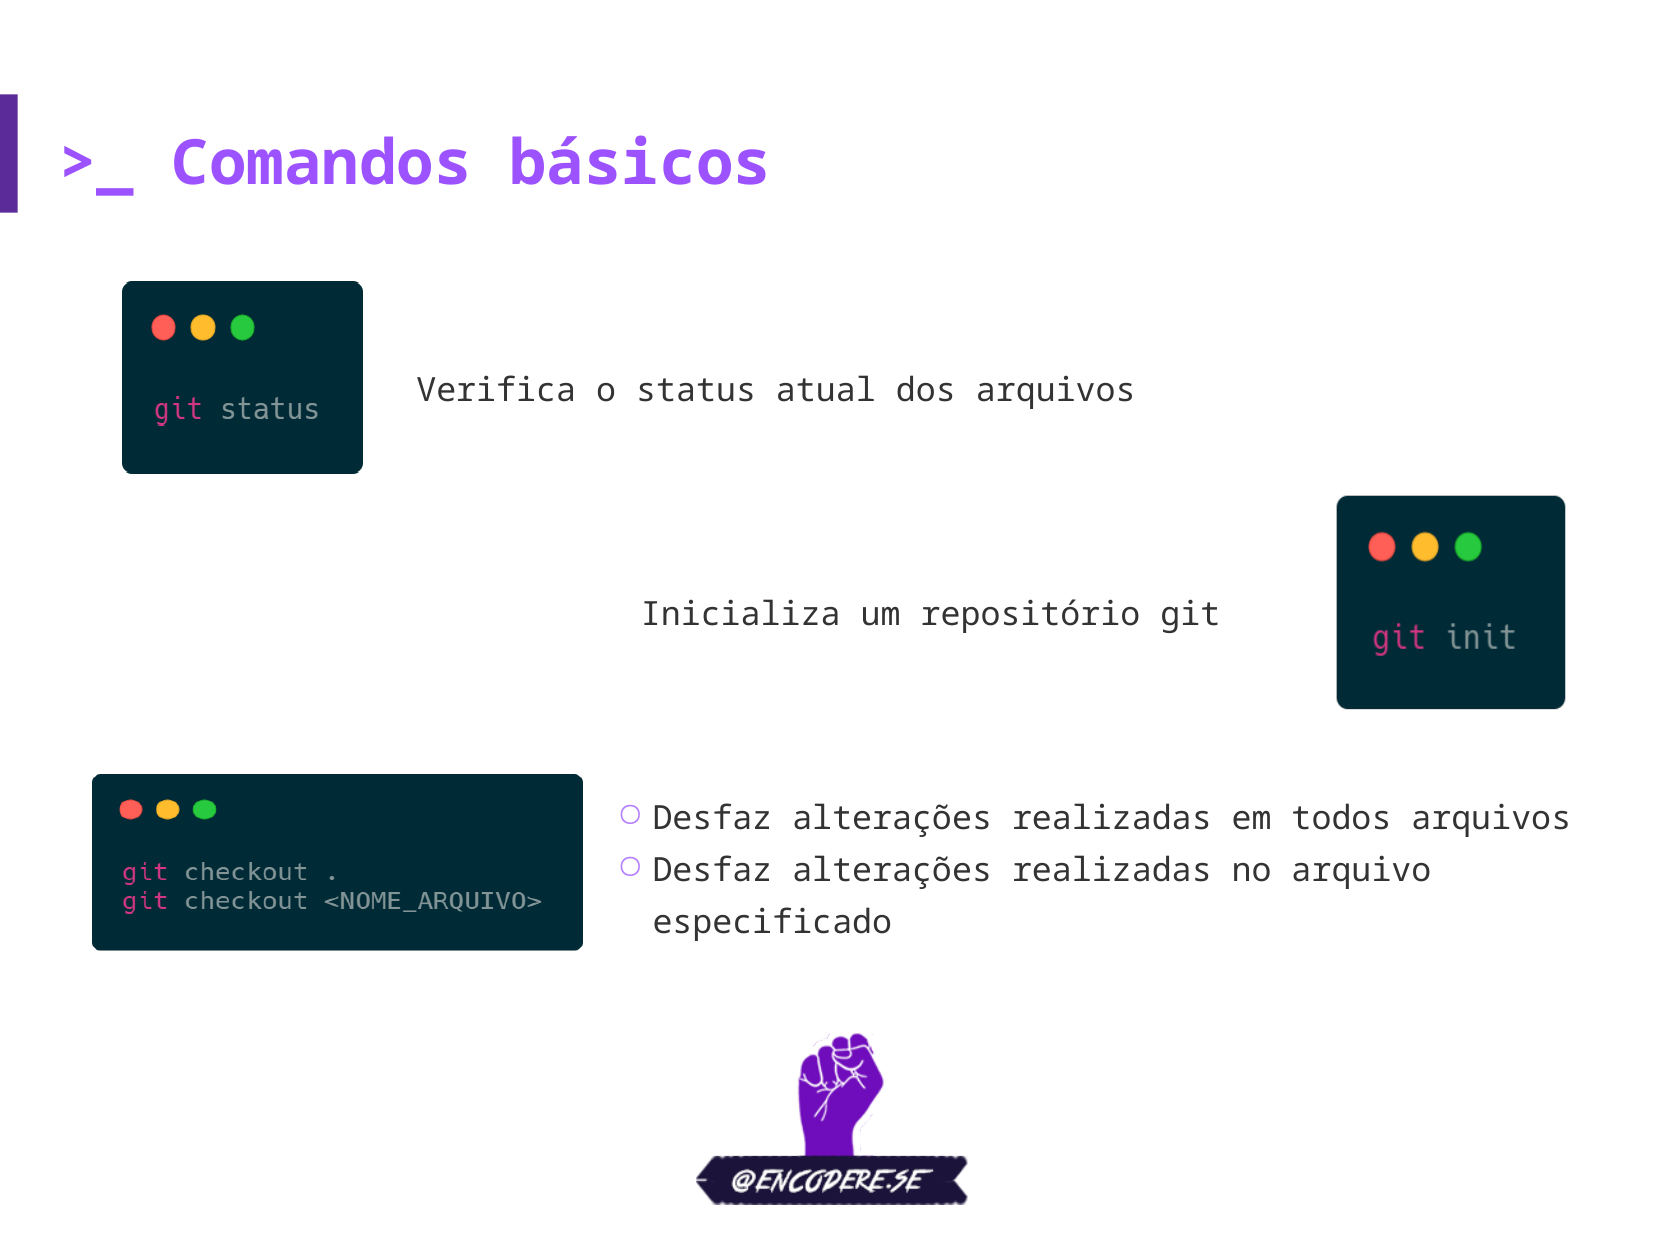

# >_ Comandos básicos
Verifica o status atual dos arquivos
Inicializa um repositório git
Desfaz alterações realizadas em todos arquivos
Desfaz alterações realizadas no arquivo especificado